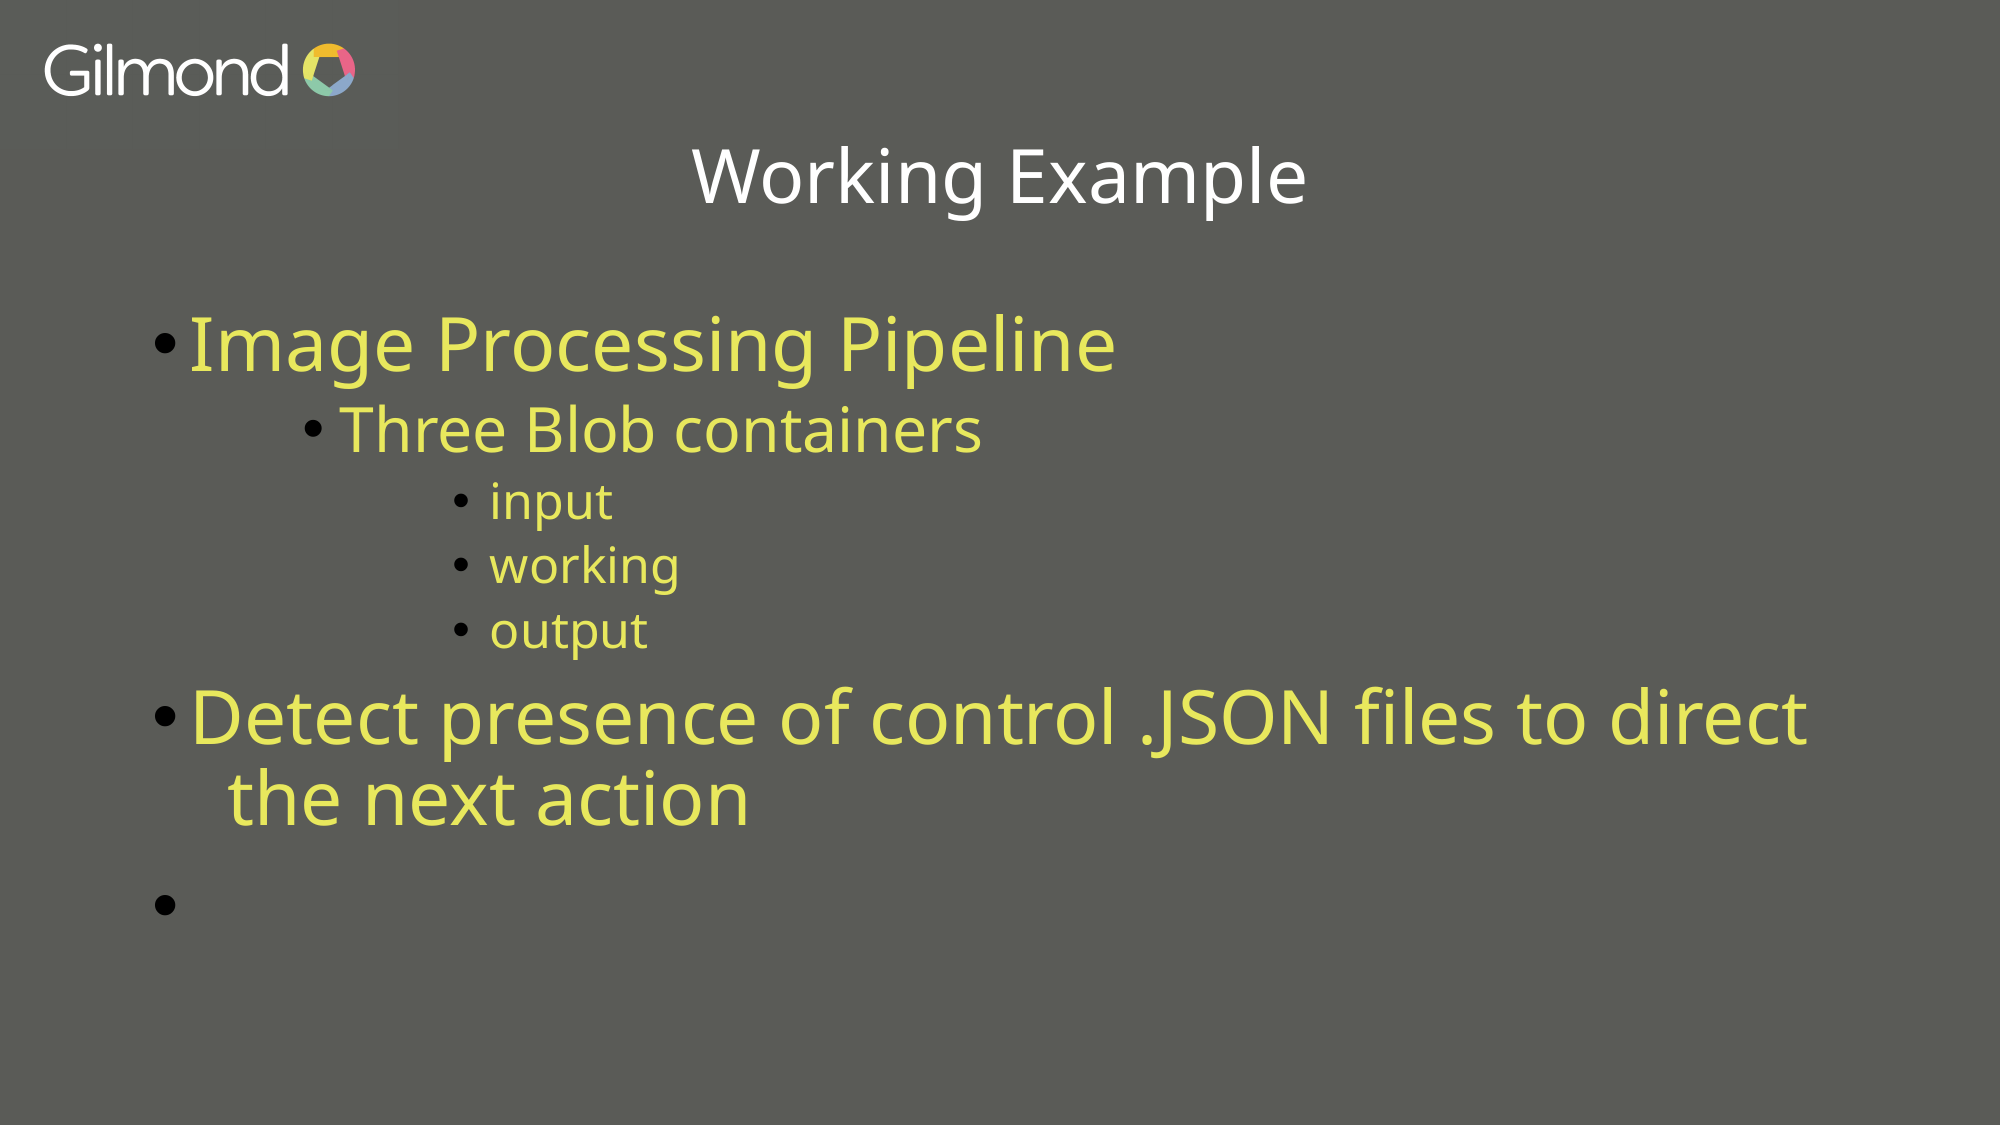

# Working Example
Image Processing Pipeline
Three Blob containers
input
working
output
Detect presence of control .JSON files to direct the next action